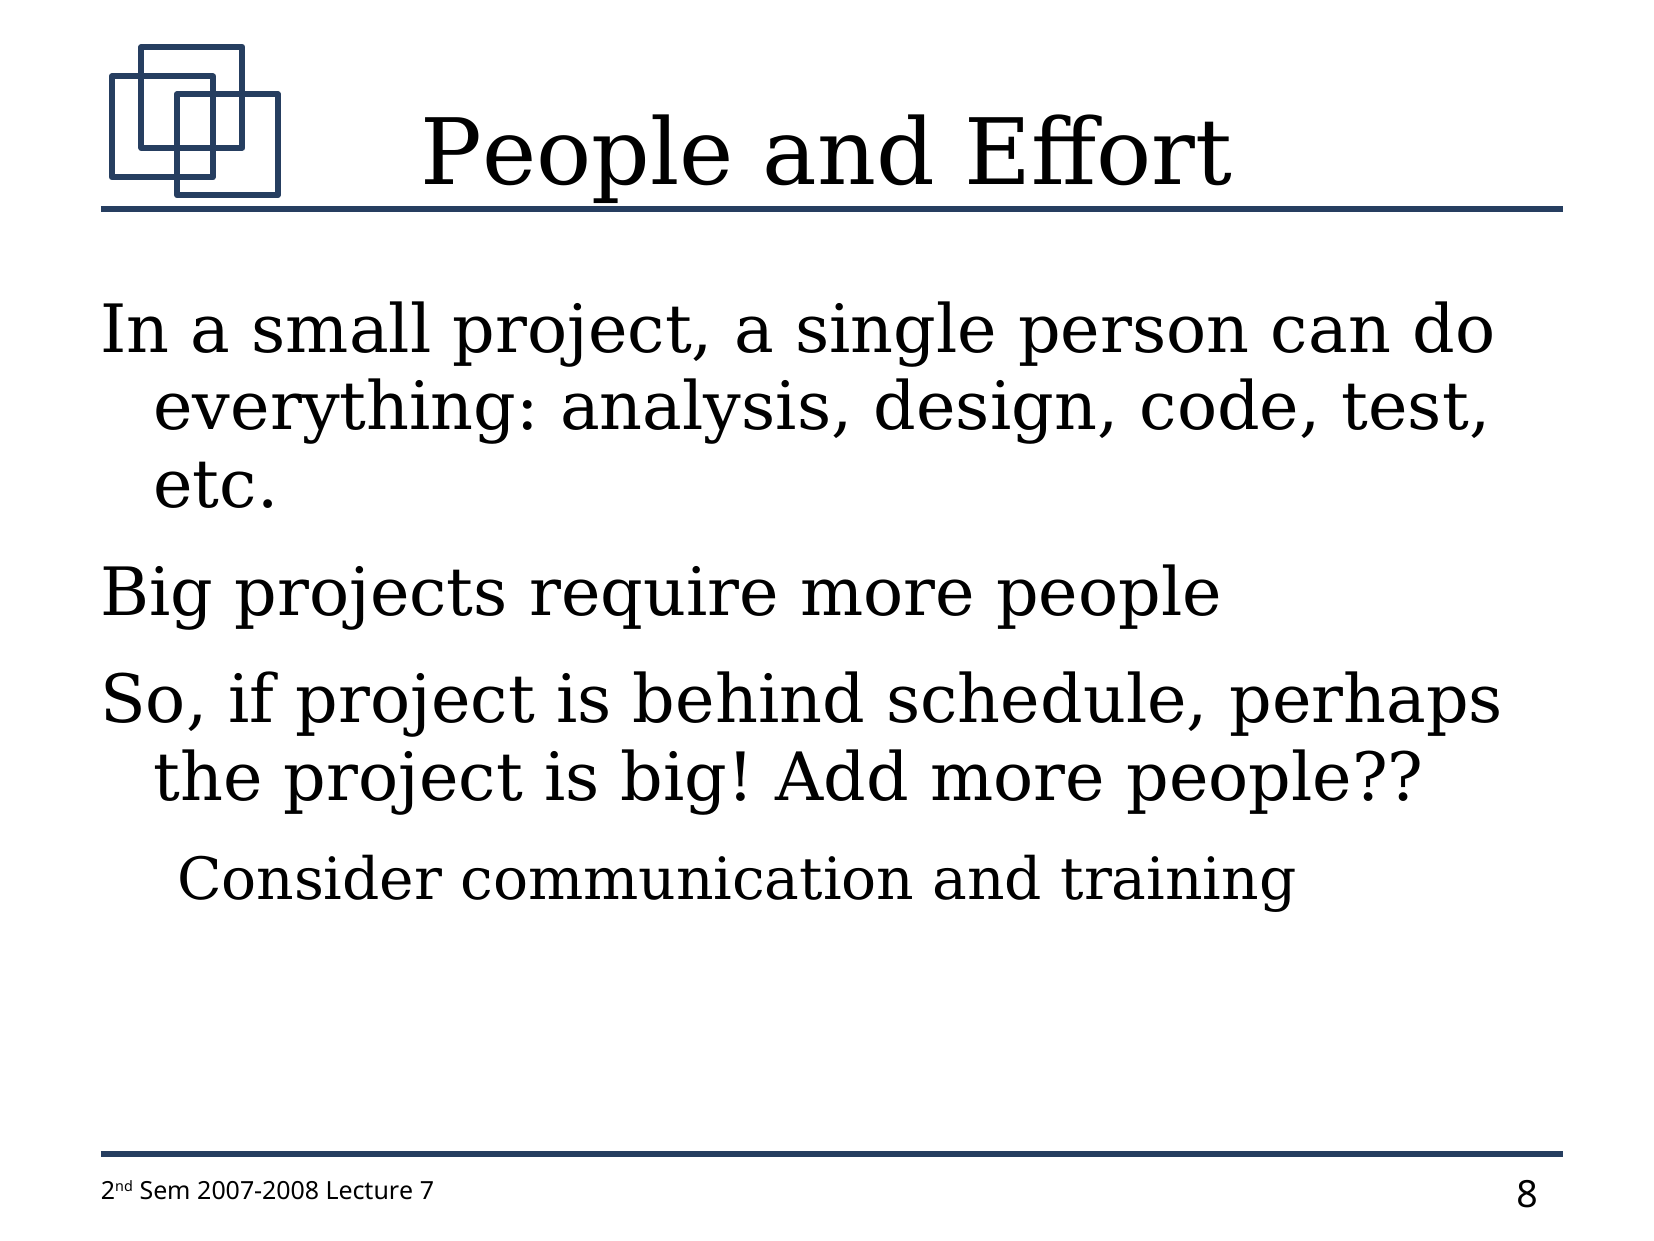

# People and Effort
In a small project, a single person can do everything: analysis, design, code, test, etc.
Big projects require more people
So, if project is behind schedule, perhaps the project is big! Add more people??
Consider communication and training